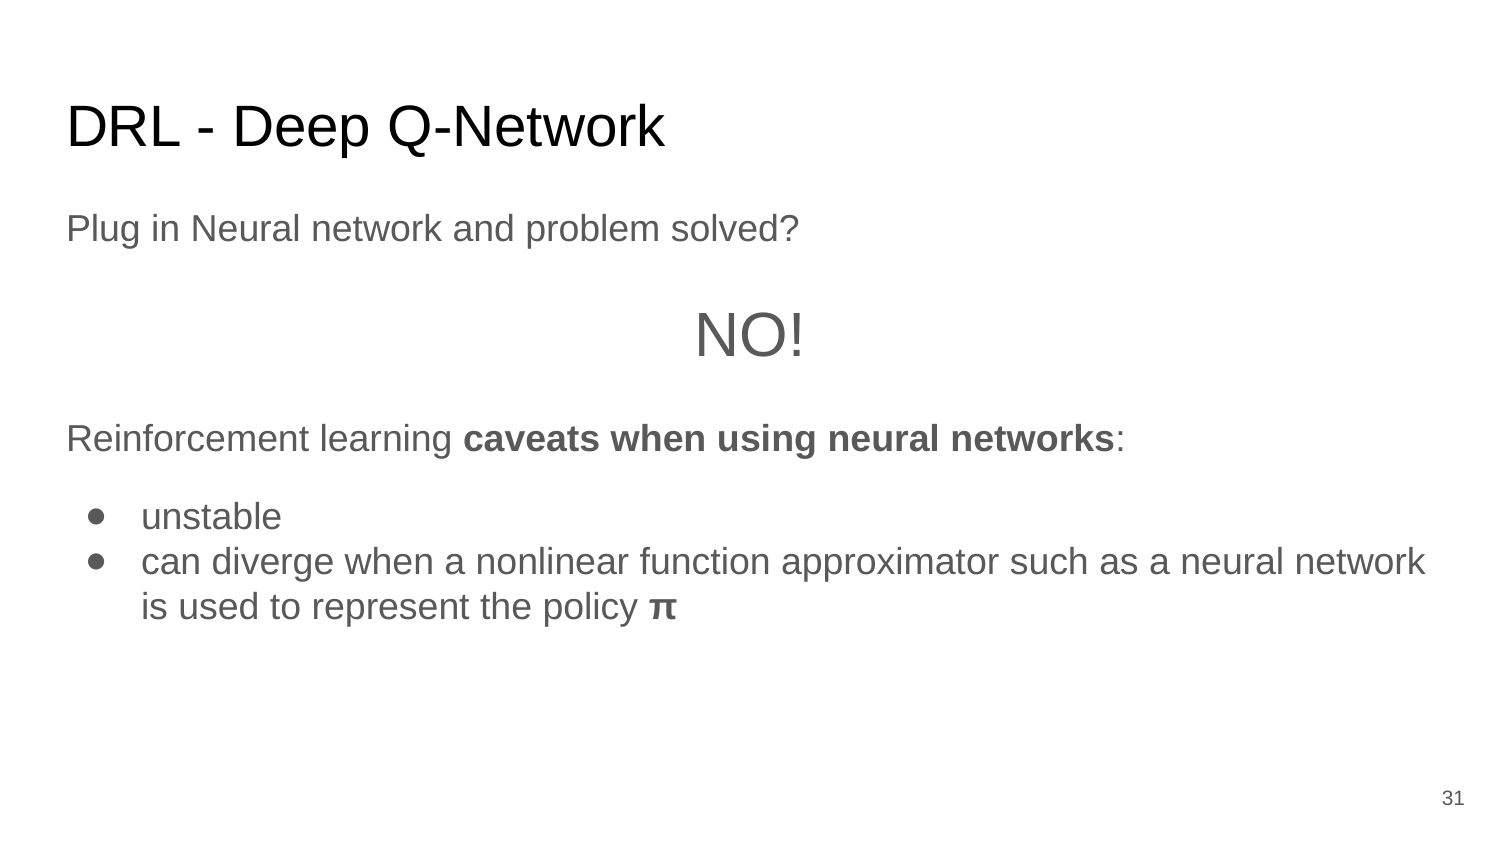

# DRL - Deep Q-Network
Plug in Neural network and problem solved?
NO!
Reinforcement learning caveats when using neural networks:
unstable
can diverge when a nonlinear function approximator such as a neural network is used to represent the policy π